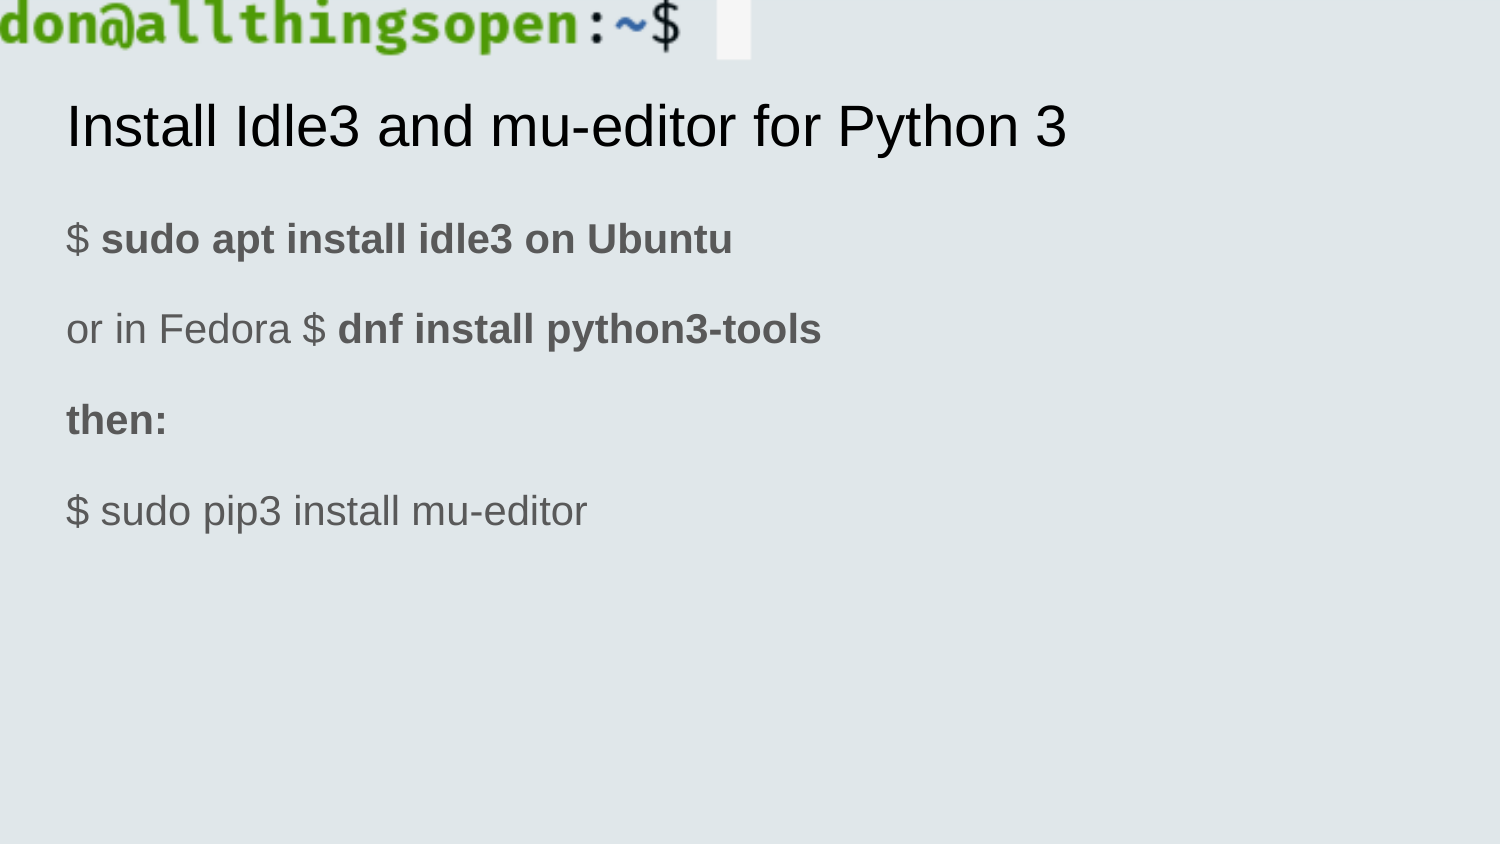

# Install Idle3 and mu-editor for Python 3
$ sudo apt install idle3 on Ubuntu
or in Fedora $ dnf install python3-tools
then:
$ sudo pip3 install mu-editor